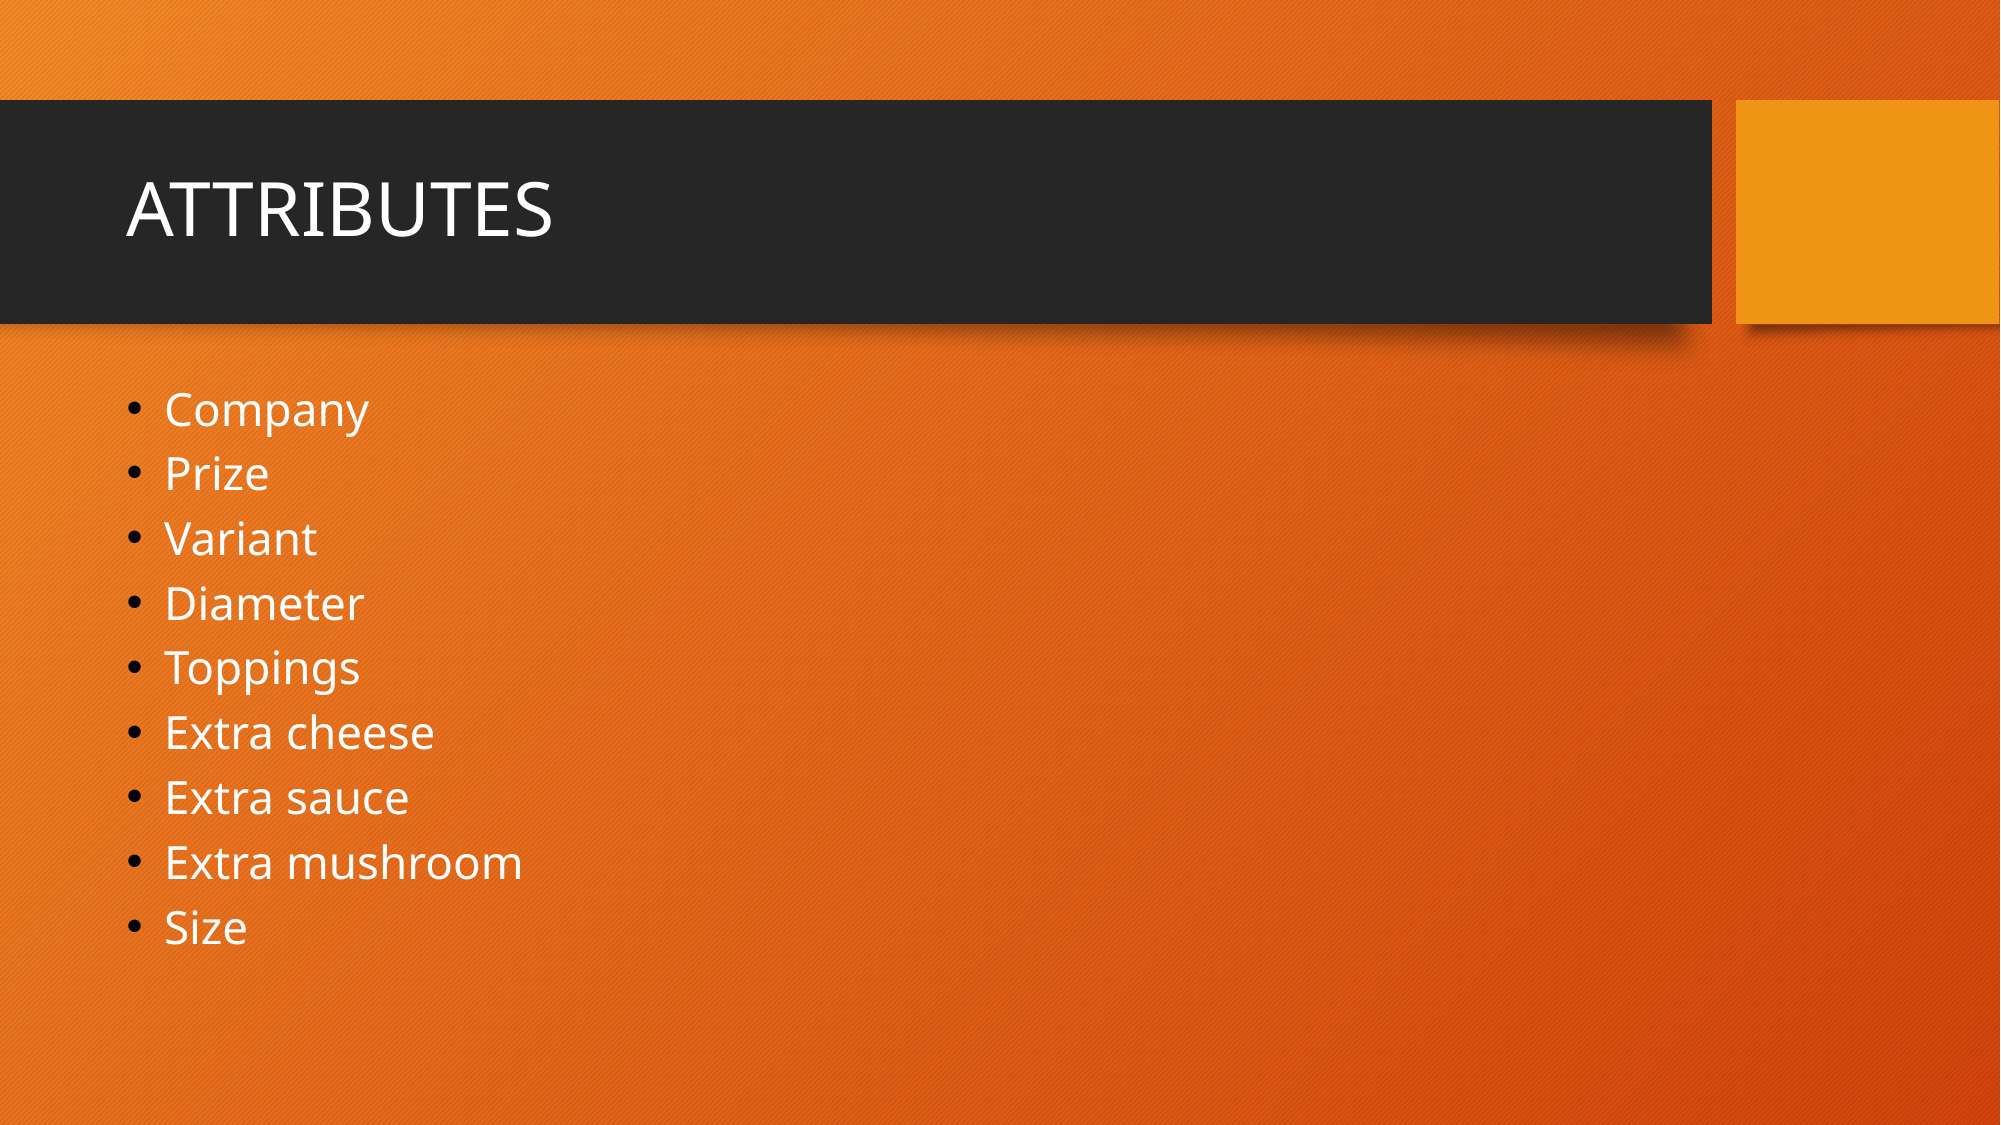

# ATTRIBUTES
Company
Prize
Variant
Diameter
Toppings
Extra cheese
Extra sauce
Extra mushroom
Size